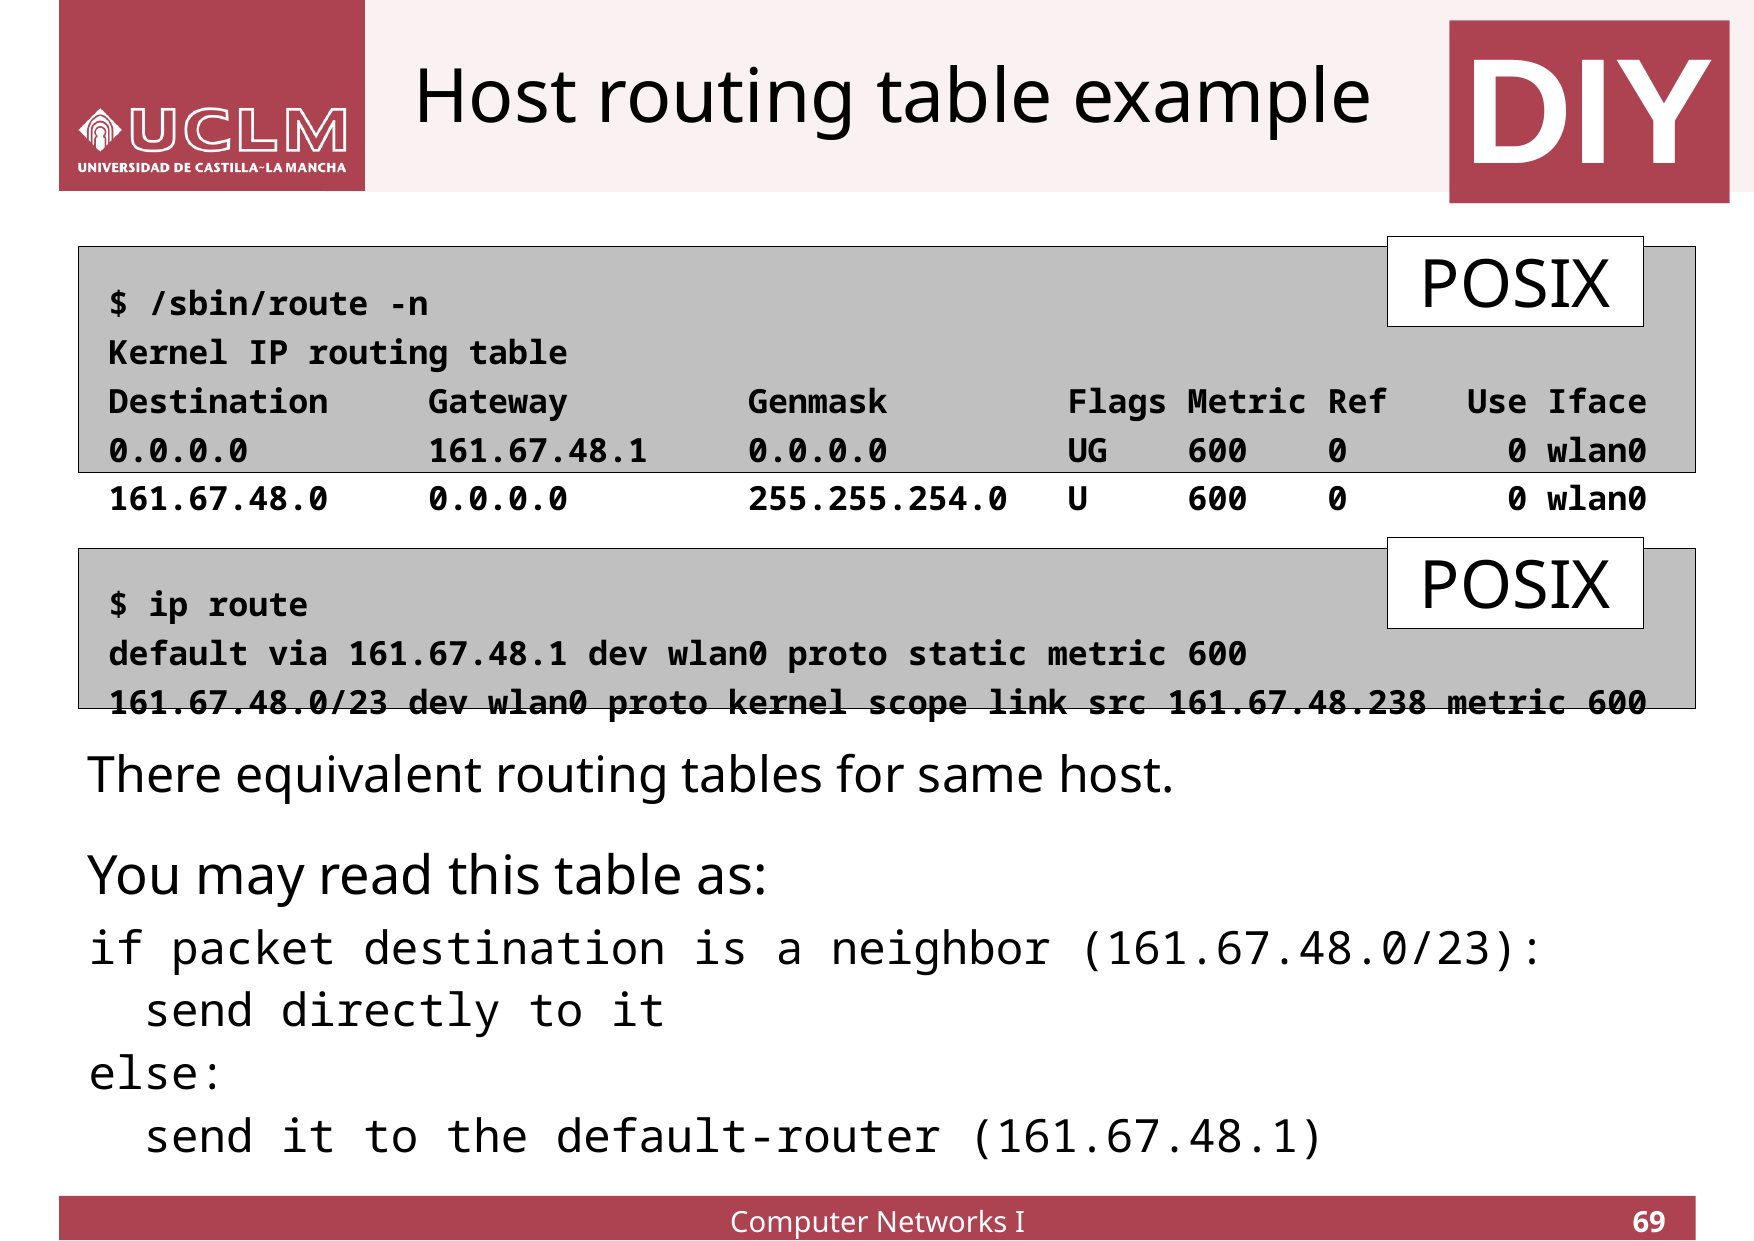

# Host routing table example
DIY
DIY
POSIX
$ /sbin/route -n
Kernel IP routing table
Destination Gateway Genmask Flags Metric Ref Use Iface
0.0.0.0 161.67.48.1 0.0.0.0 UG 600 0 0 wlan0
161.67.48.0 0.0.0.0 255.255.254.0 U 600 0 0 wlan0
POSIX
$ ip route
default via 161.67.48.1 dev wlan0 proto static metric 600
161.67.48.0/23 dev wlan0 proto kernel scope link src 161.67.48.238 metric 600
There equivalent routing tables for same host.
You may read this table as:
if packet destination is a neighbor (161.67.48.0/23):
 send directly to it
else:
 send it to the default-router (161.67.48.1)
Computer Networks I
69